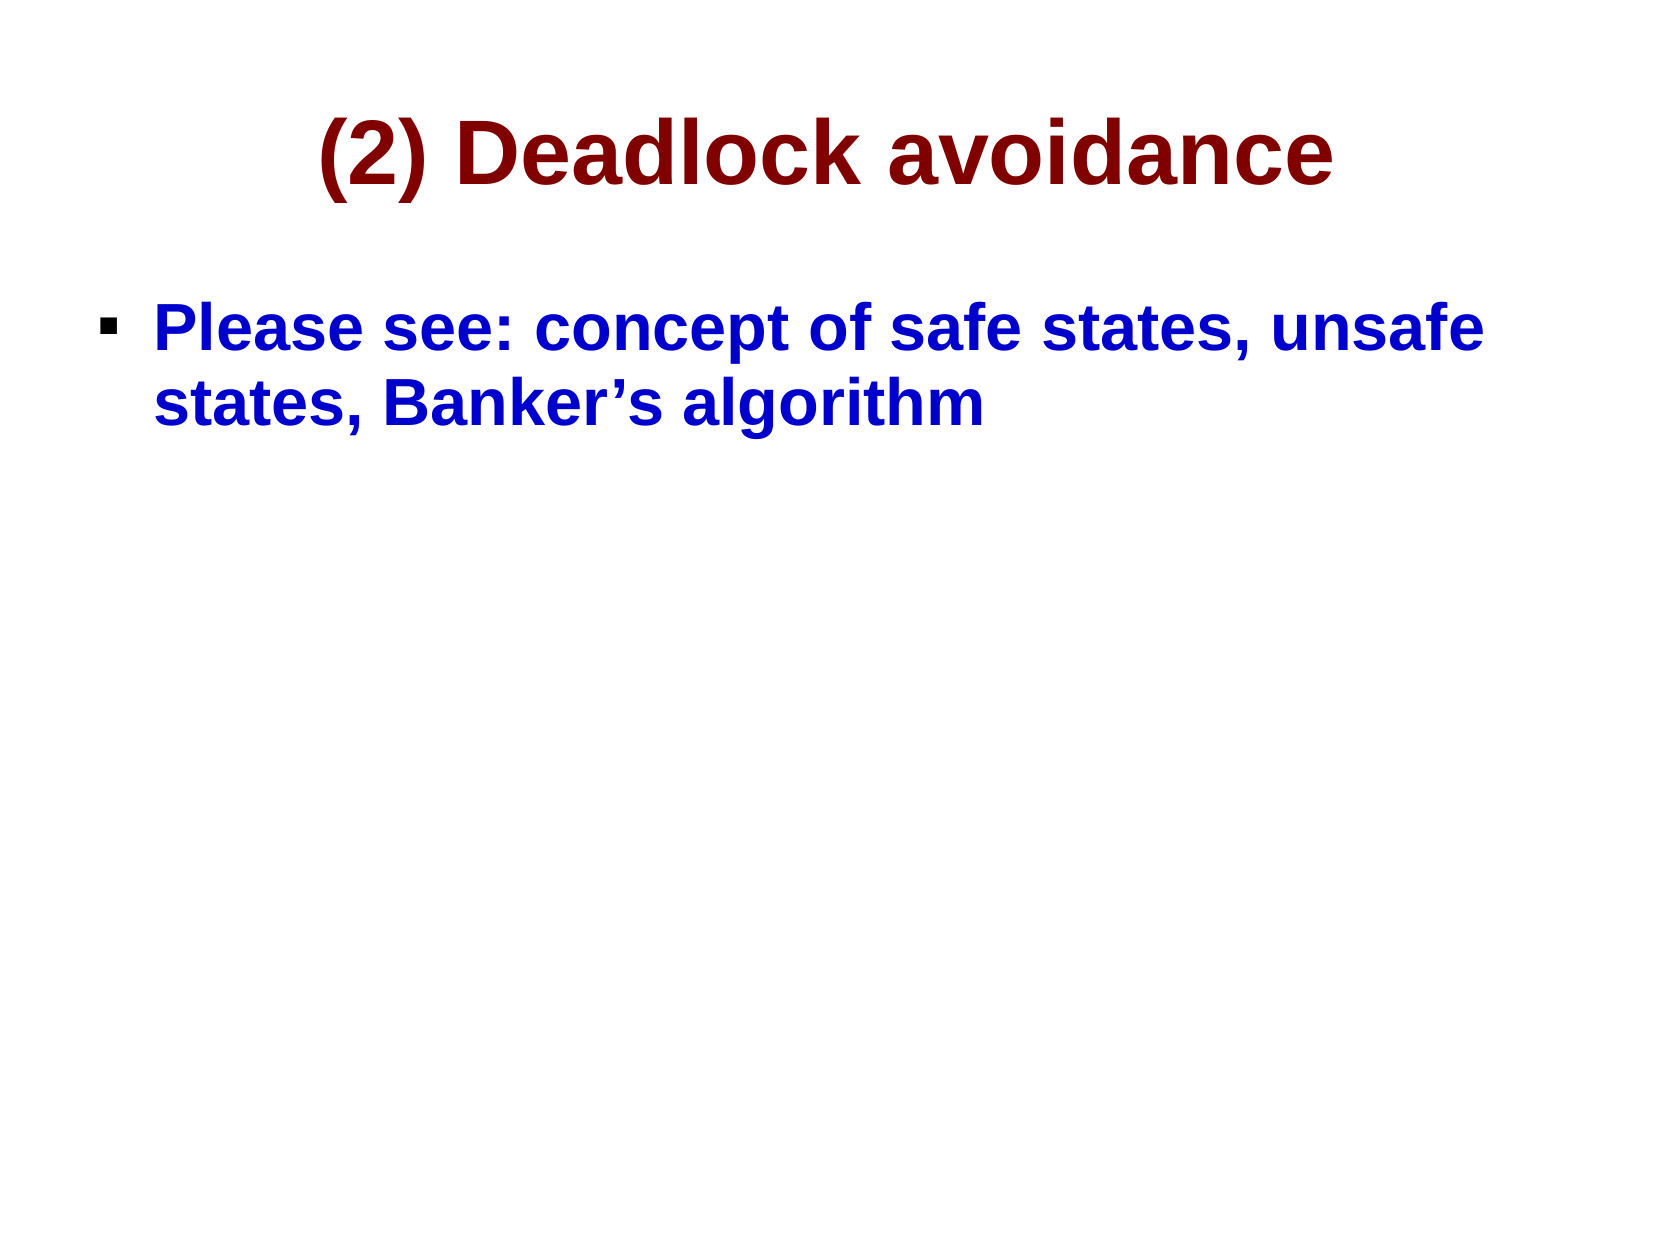

# (2) Deadlock avoidance
Please see: concept of safe states, unsafe states, Banker’s algorithm